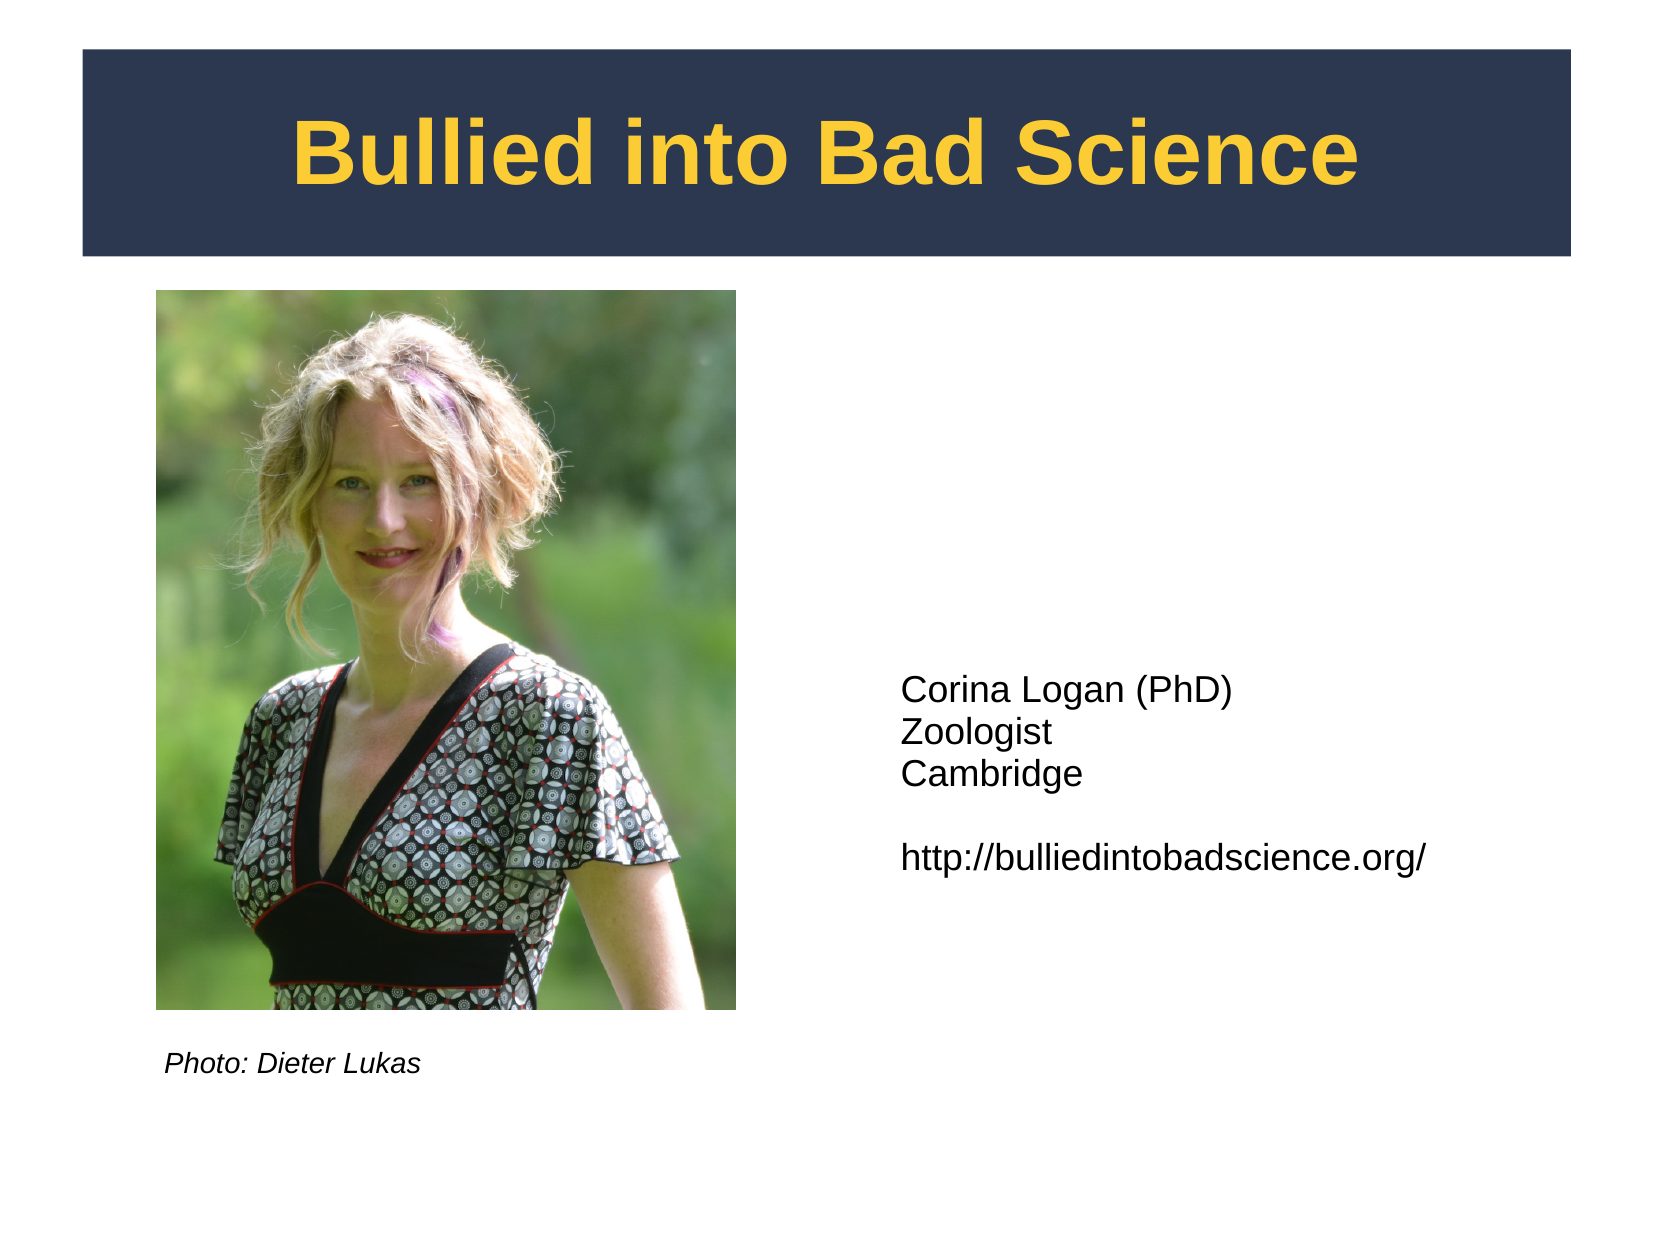

# Bullied into Bad Science
Corina Logan (PhD)
Zoologist
Cambridge
http://bulliedintobadscience.org/
Photo: Dieter Lukas